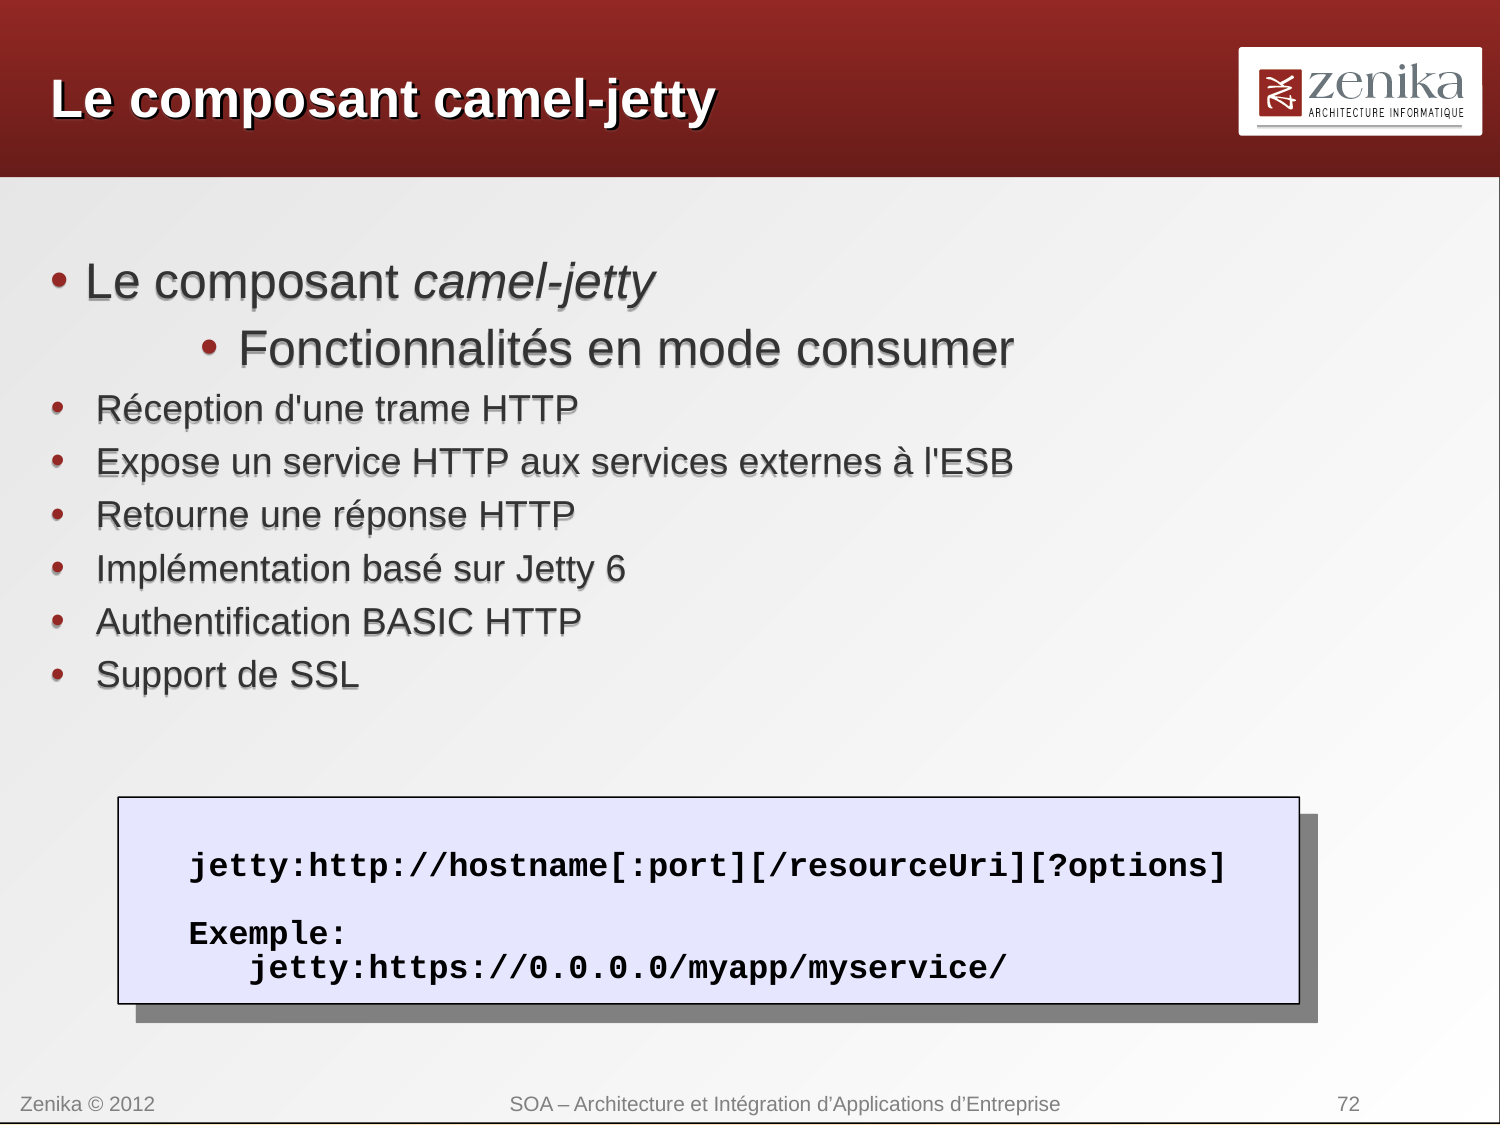

# Le composant camel-jetty
Le composant camel-jetty
Fonctionnalités en mode consumer
 Réception d'une trame HTTP
 Expose un service HTTP aux services externes à l'ESB
 Retourne une réponse HTTP
 Implémentation basé sur Jetty 6
 Authentification BASIC HTTP
 Support de SSL
jetty:http://hostname[:port][/resourceUri][?options]
Exemple:
 jetty:https://0.0.0.0/myapp/myservice/